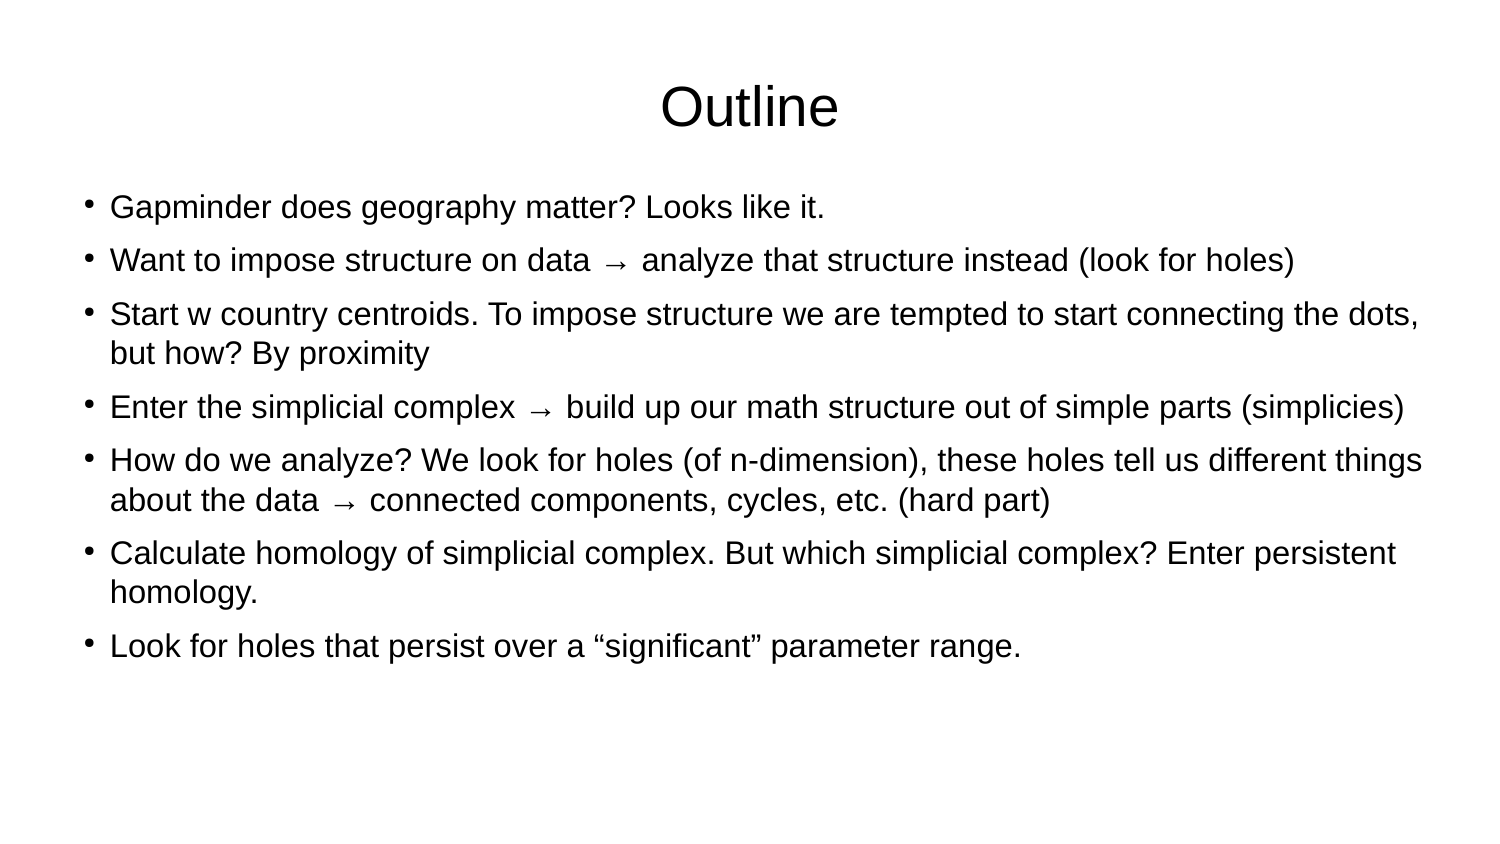

Outline
# Gapminder does geography matter? Looks like it.
Want to impose structure on data → analyze that structure instead (look for holes)
Start w country centroids. To impose structure we are tempted to start connecting the dots, but how? By proximity
Enter the simplicial complex → build up our math structure out of simple parts (simplicies)
How do we analyze? We look for holes (of n-dimension), these holes tell us different things about the data → connected components, cycles, etc. (hard part)
Calculate homology of simplicial complex. But which simplicial complex? Enter persistent homology.
Look for holes that persist over a “significant” parameter range.